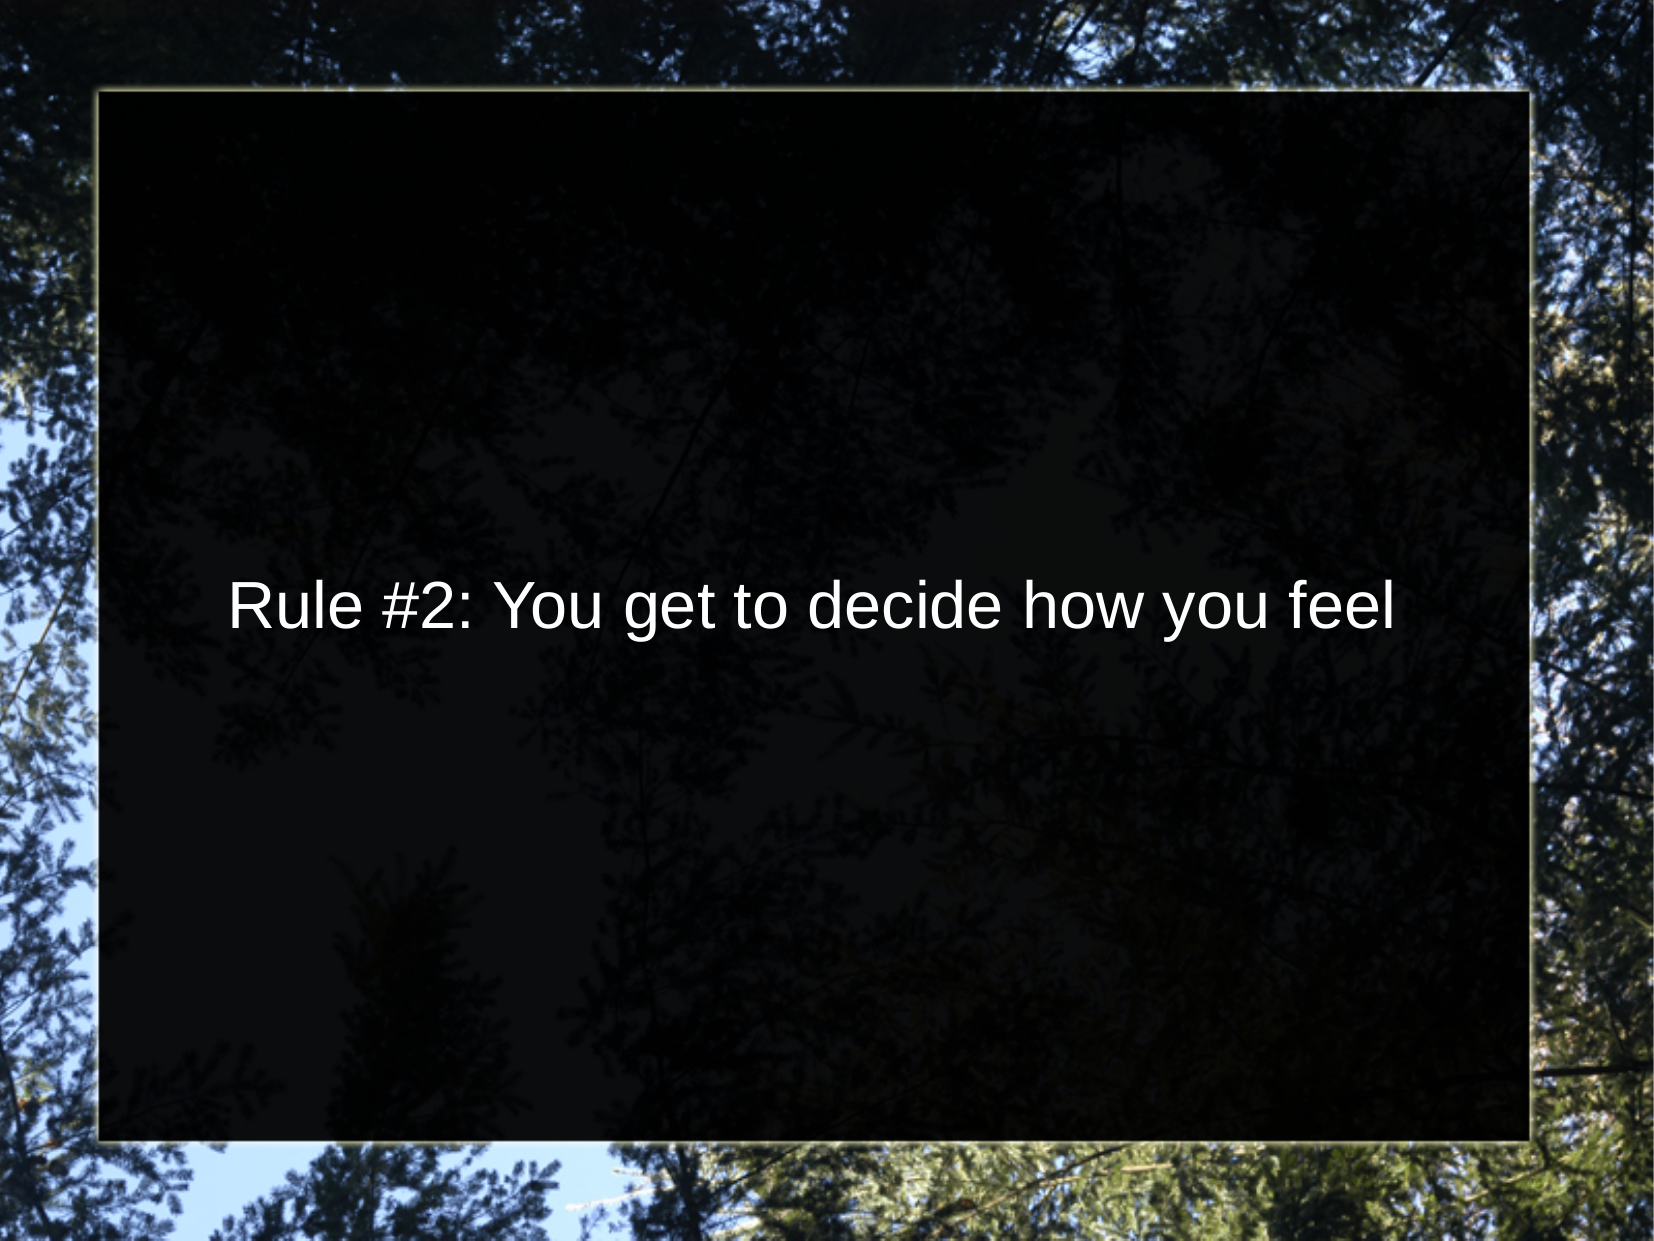

# Rule #2: You get to decide how you feel